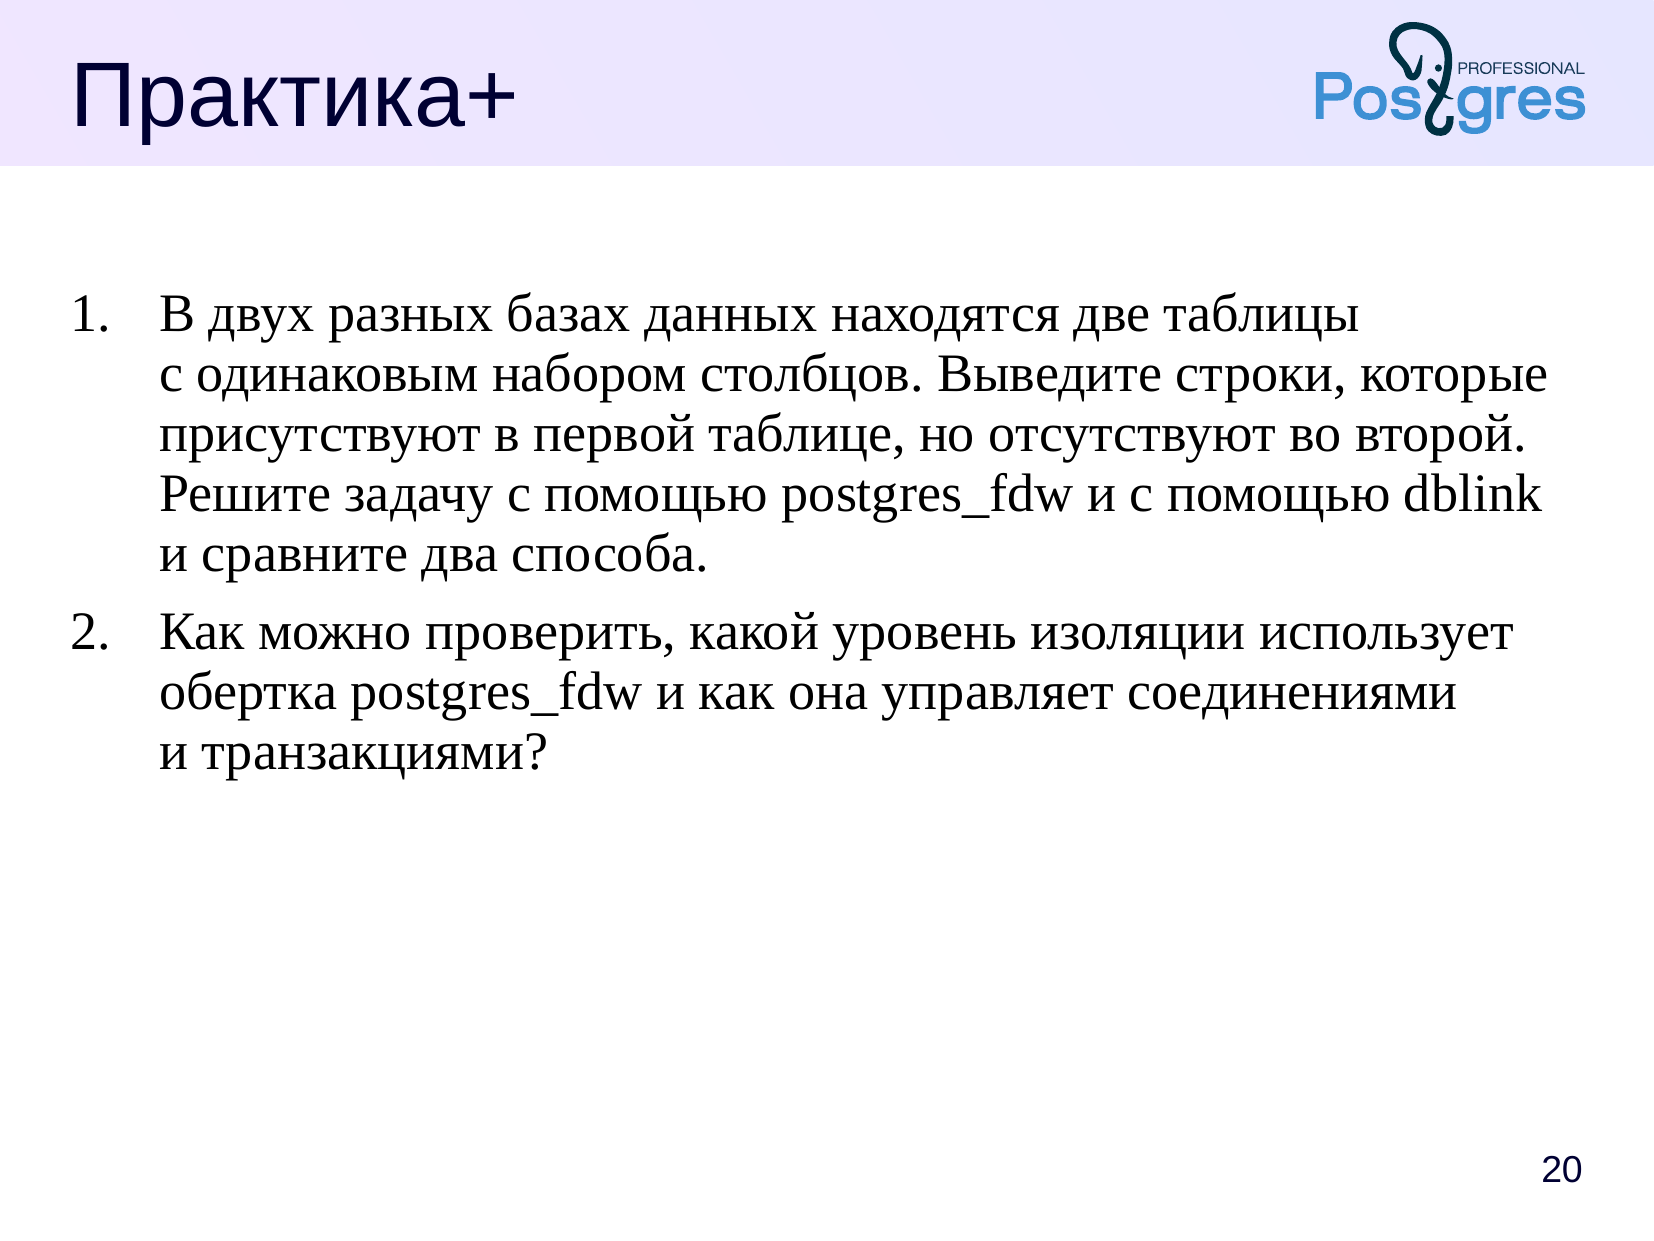

# Практика+
В двух разных базах данных находятся две таблицы
с одинаковым набором столбцов. Выведите строки, которые присутствуют в первой таблице, но отсутствуют во второй.
Решите задачу с помощью postgres_fdw и с помощью dblink и сравните два способа.
Как можно проверить, какой уровень изоляции использует обертка postgres_fdw и как она управляет соединениями
и транзакциями?